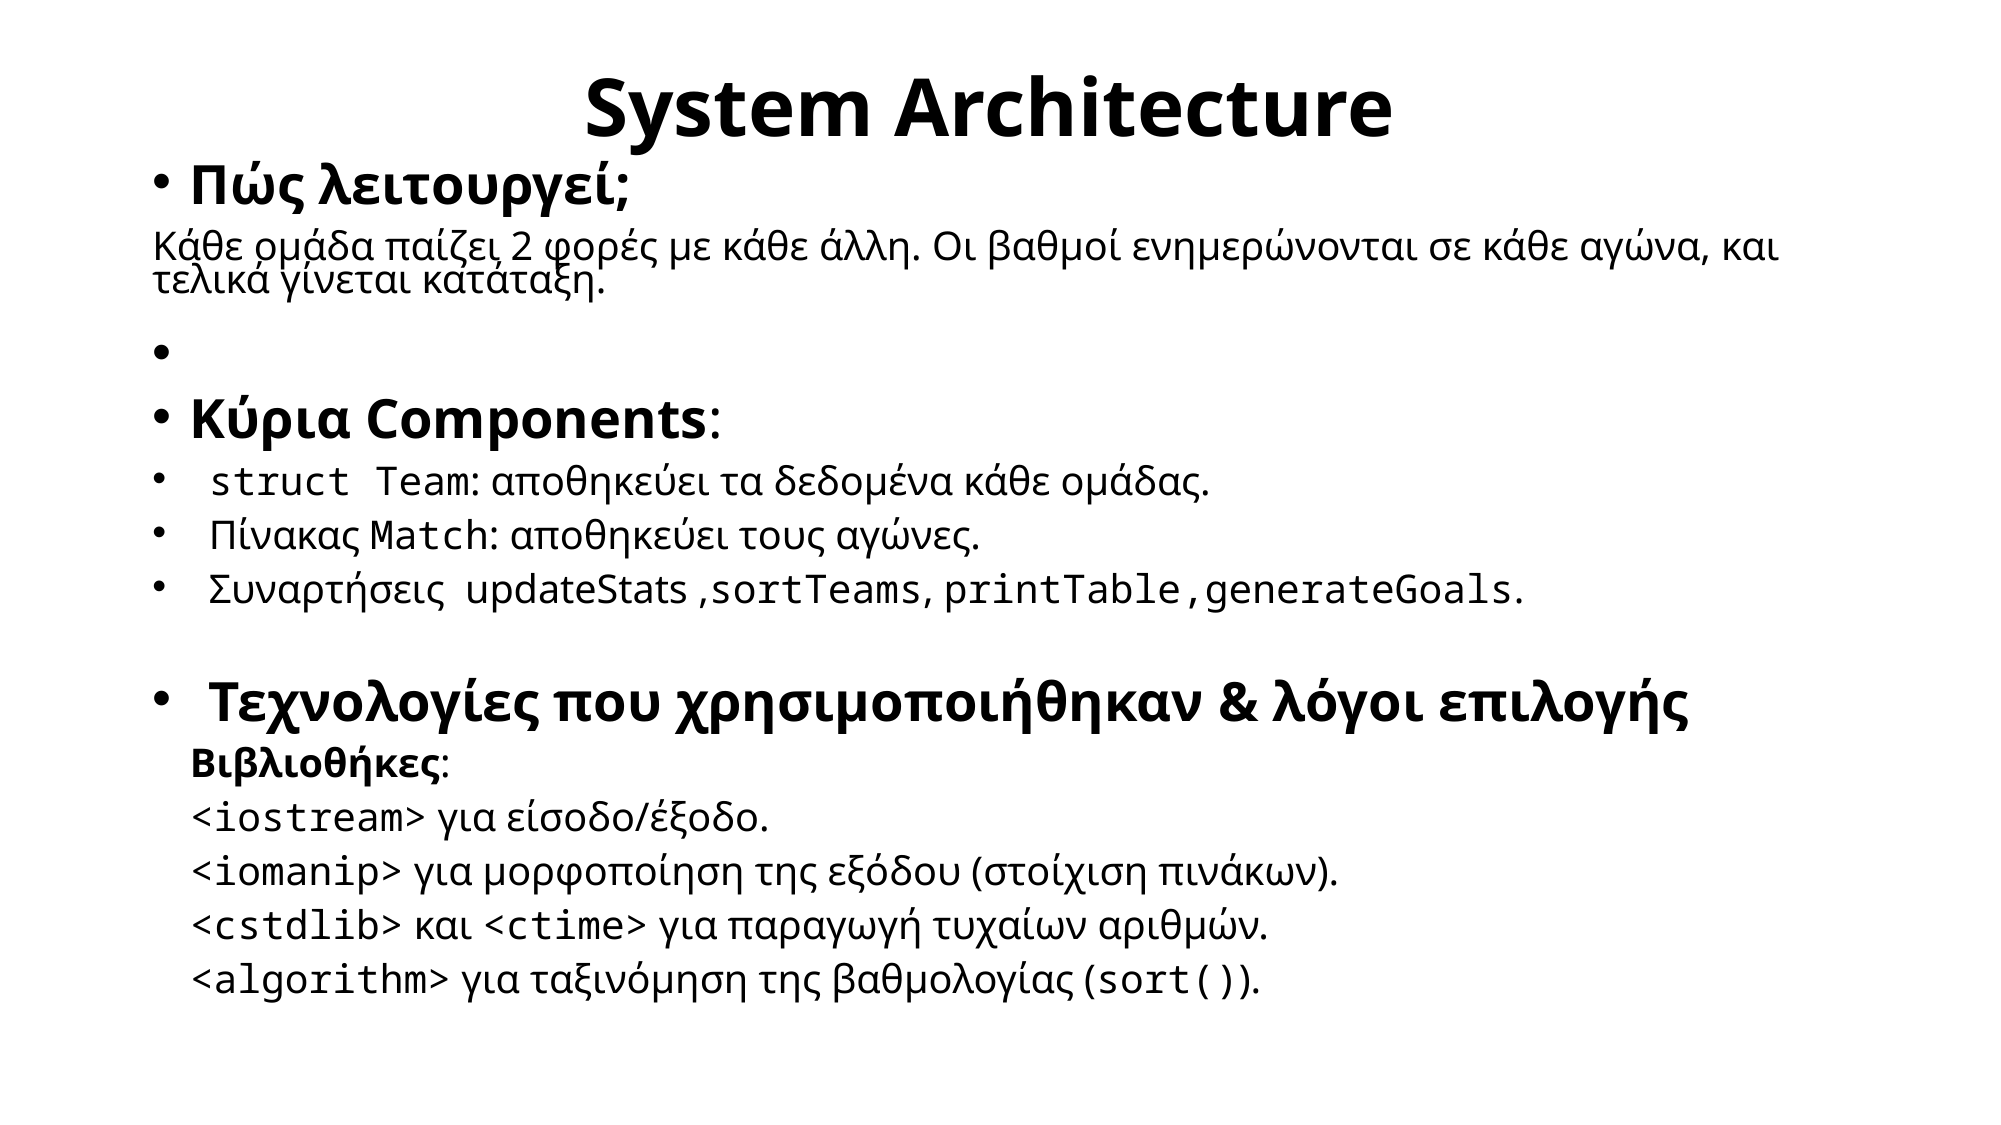

# System Architecture
Πώς λειτουργεί;
Κάθε ομάδα παίζει 2 φορές με κάθε άλλη. Οι βαθμοί ενημερώνονται σε κάθε αγώνα, και τελικά γίνεται κατάταξη.
Κύρια Components:
struct Team: αποθηκεύει τα δεδομένα κάθε ομάδας.
Πίνακας Match: αποθηκεύει τους αγώνες.
Συναρτήσεις  updateStats ,sortTeams, printTable,generateGoals.
Τεχνολογίες που χρησιµοποιήθηκαν & λόγοι επιλογής
Βιβλιοθήκες:
<iostream> για είσοδο/έξοδο.
<iomanip> για μορφοποίηση της εξόδου (στοίχιση πινάκων).
<cstdlib> και <ctime> για παραγωγή τυχαίων αριθμών.
<algorithm> για ταξινόμηση της βαθμολογίας (sort()).